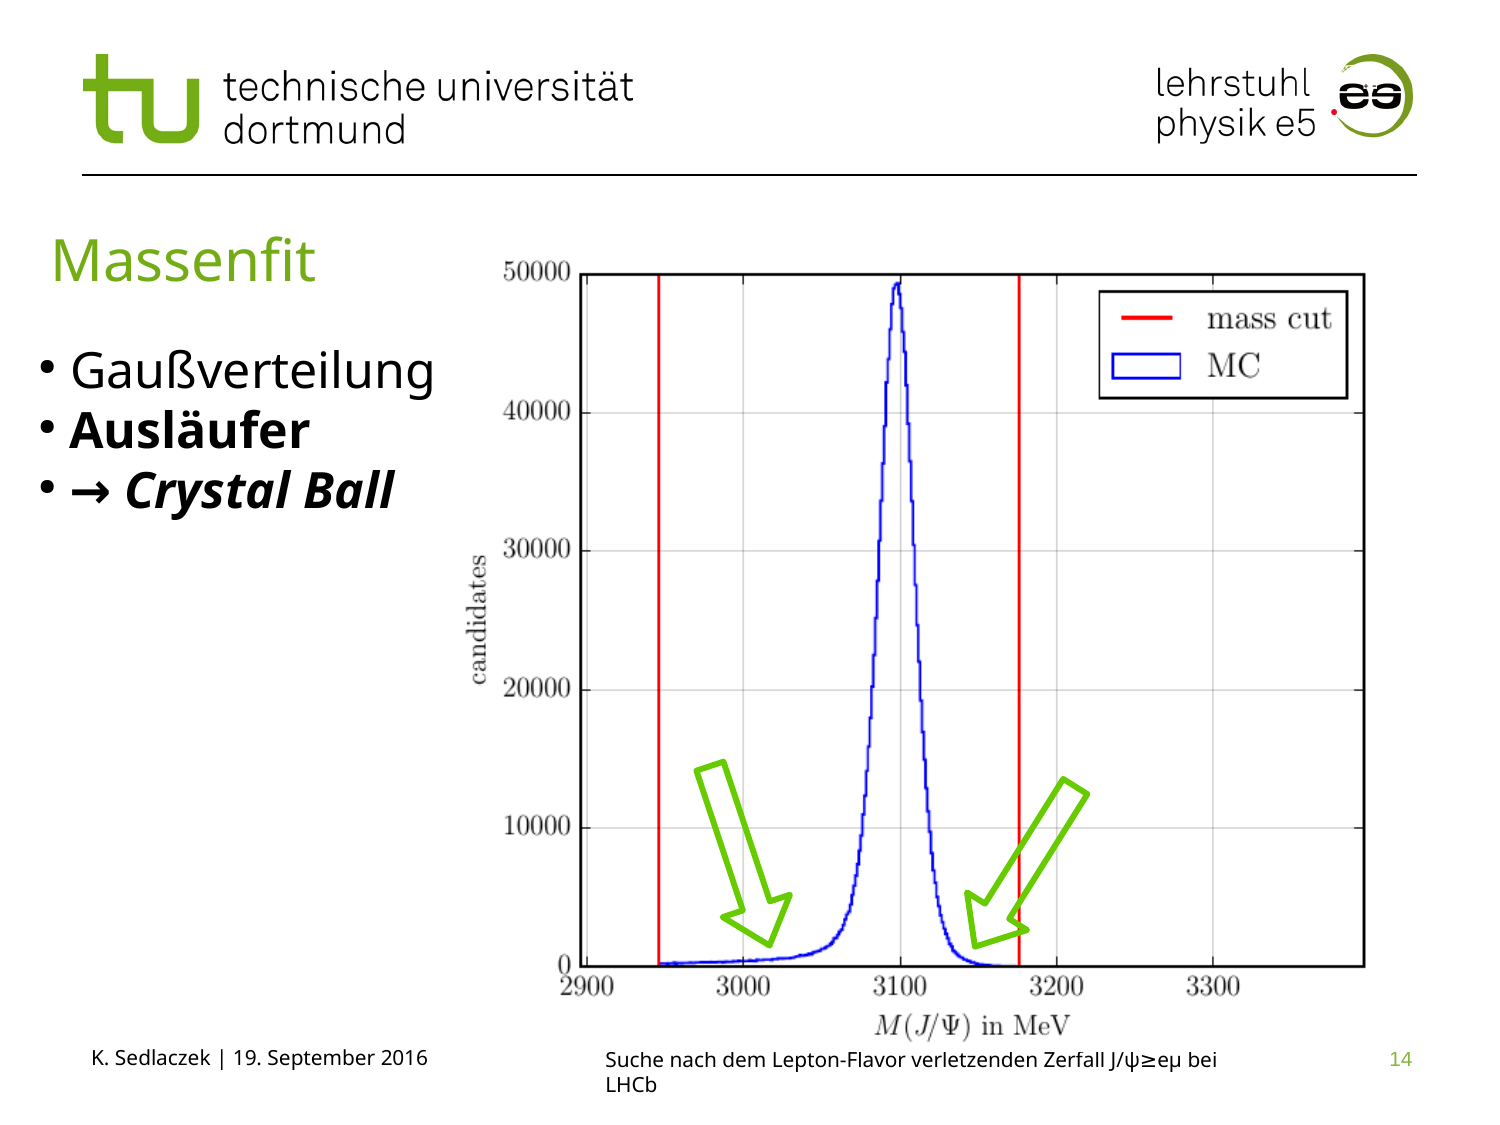

# Massenfit
 Gaußverteilung
 Ausläufer
 → Crystal Ball
K. Sedlaczek | 19. September 2016
Suche nach dem Lepton-Flavor verletzenden Zerfall J/ψ≥eµ bei LHCb